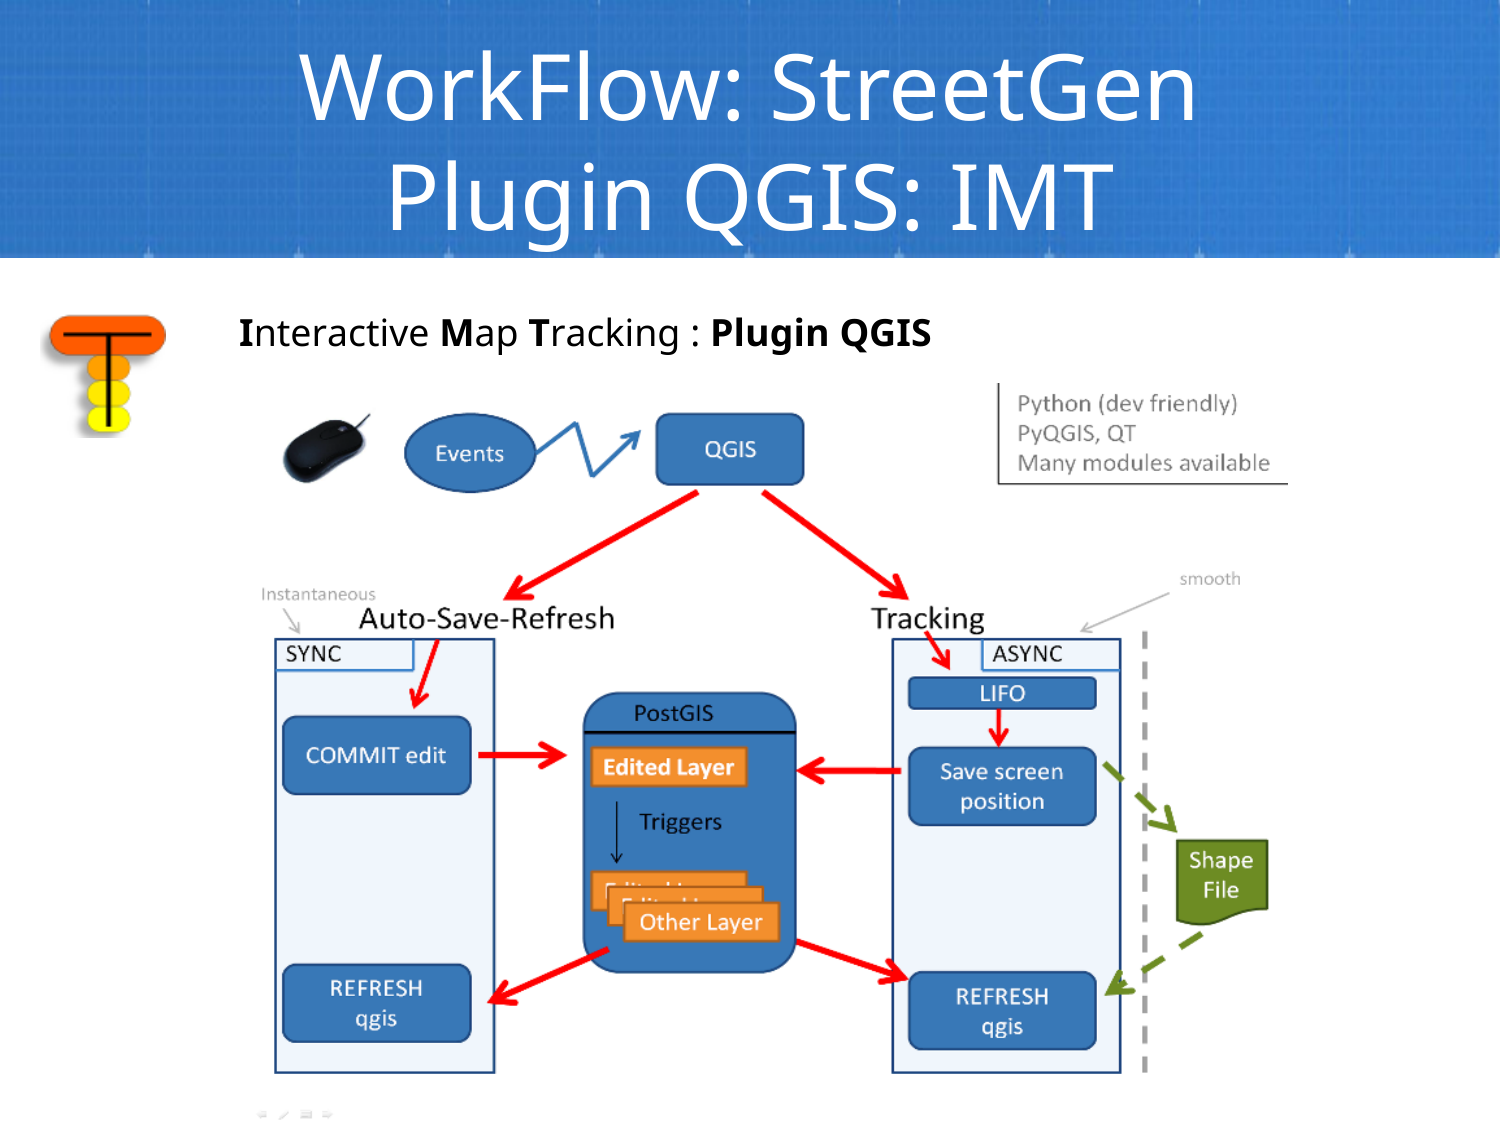

# WorkFlow: StreetGen Plugin QGIS: IMT
Interactive Map Tracking : Plugin QGIS